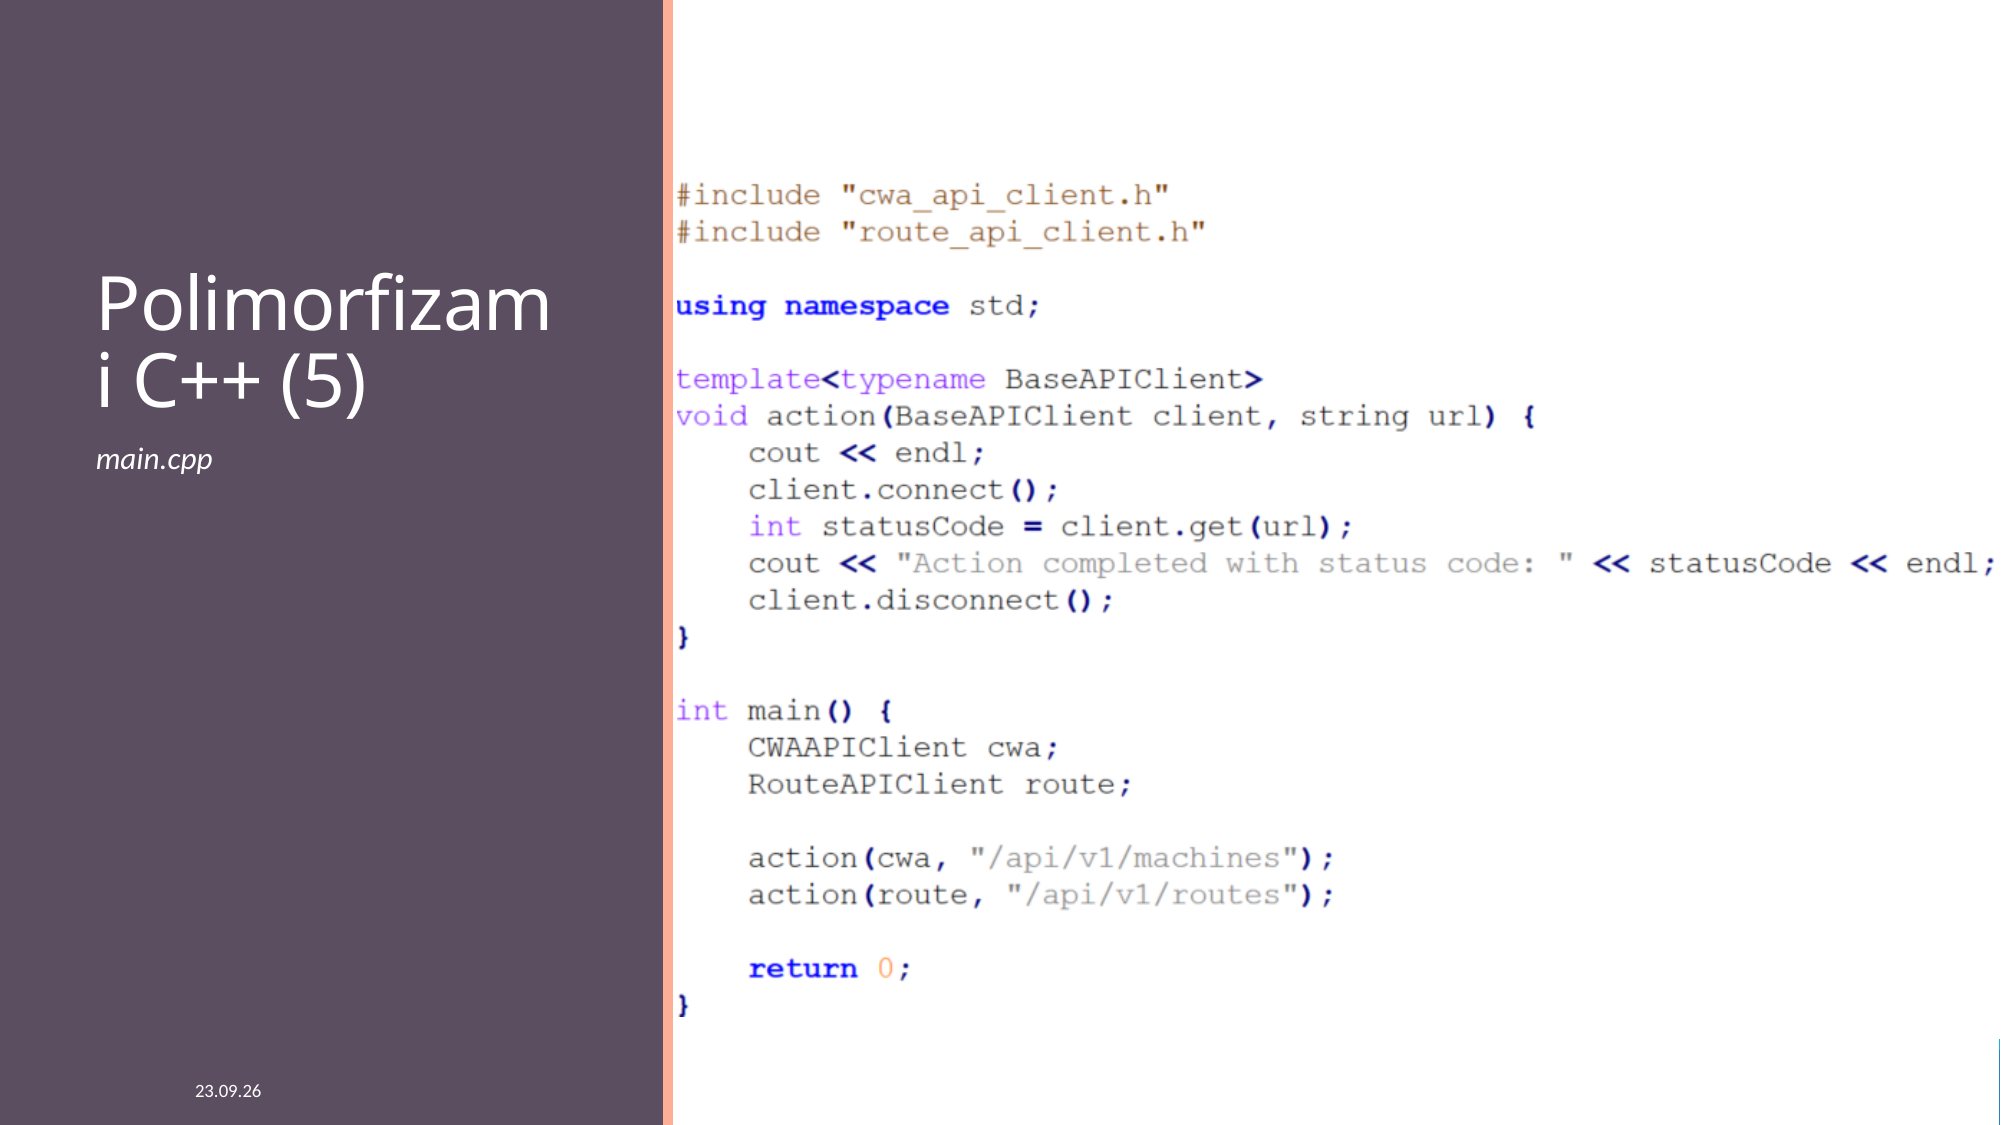

# Polimorfizam i C++ (5)
main.cpp
Polimorfizam "under the hood"
12